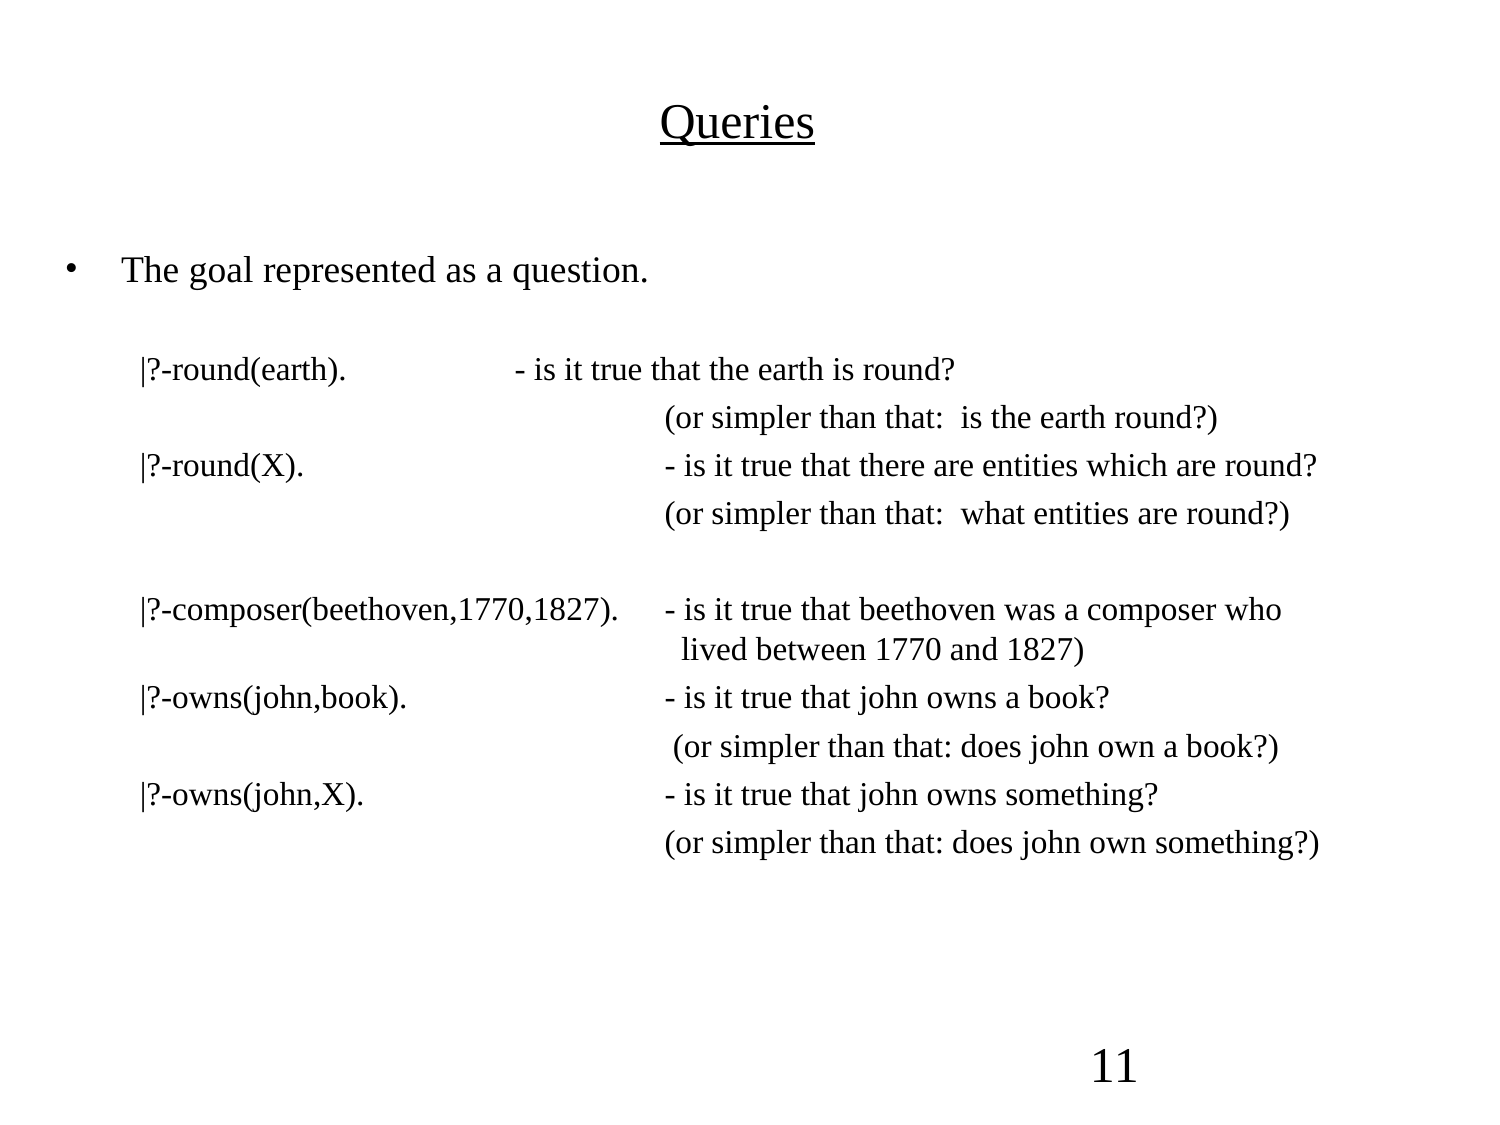

# Queries
The goal represented as a question.
|?-round(earth). 		- is it true that the earth is round?
					(or simpler than that: is the earth round?)
|?-round(X). 			- is it true that there are entities which are round?
			 		(or simpler than that: what entities are round?)
|?-composer(beethoven,1770,1827).	- is it true that beethoven was a composer who 				 	 lived between 1770 and 1827)
|?-owns(john,book). 		- is it true that john owns a book?
					 (or simpler than that: does john own a book?)
|?-owns(john,X).		- is it true that john owns something?
					(or simpler than that: does john own something?)
11